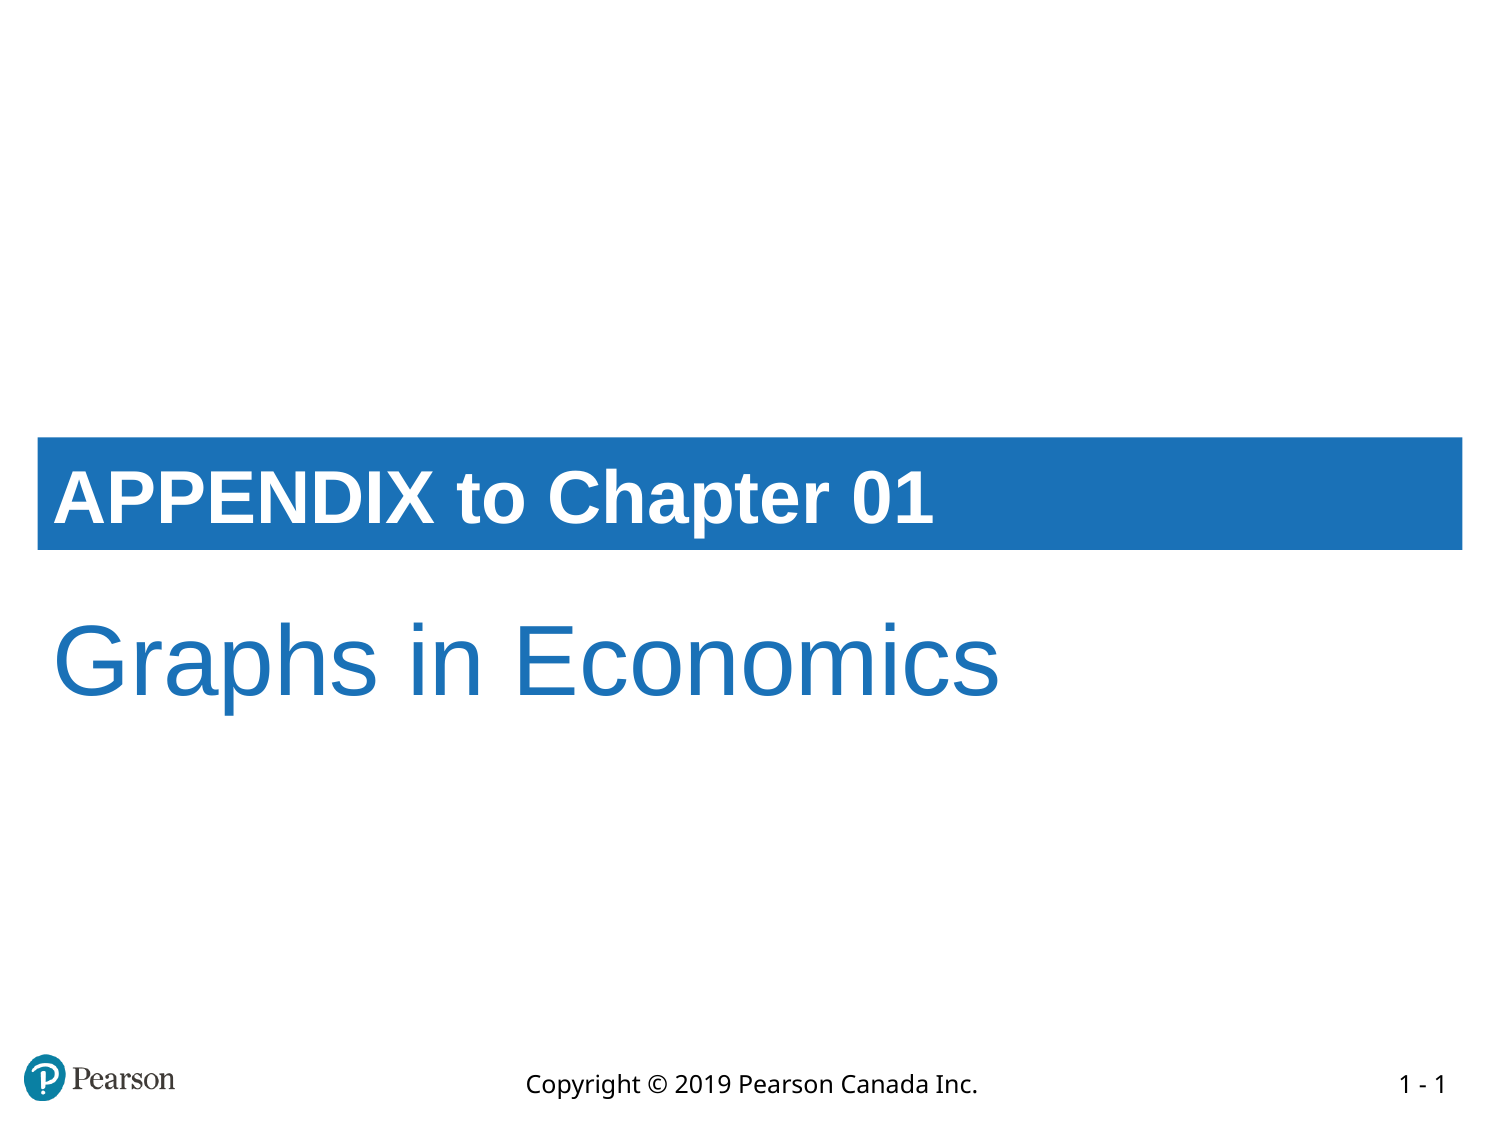

# APPENDIX to Chapter 01
Graphs in Economics